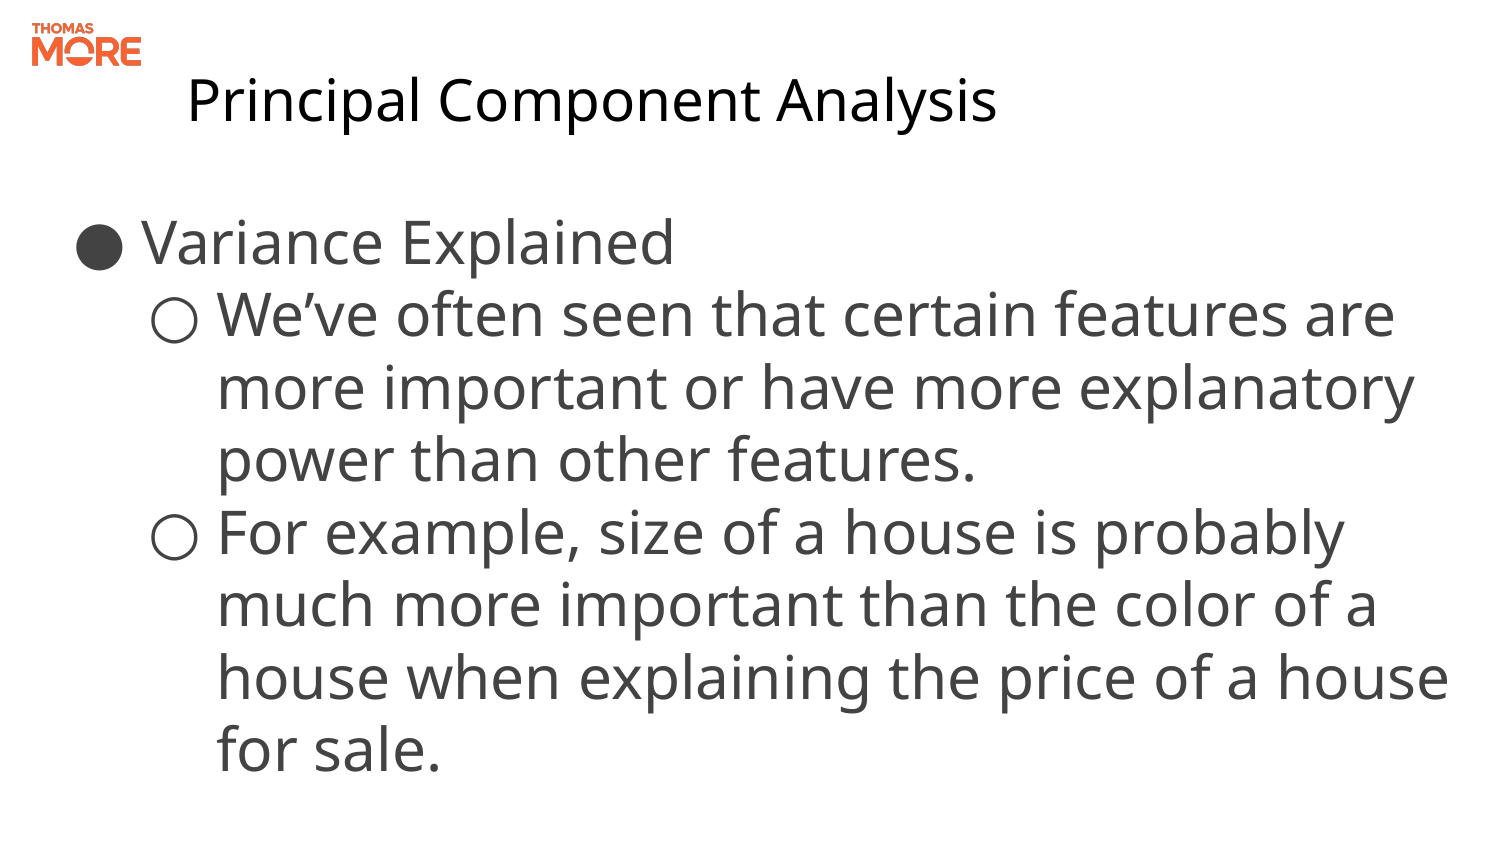

# Principal Component Analysis
Variance Explained
We’ve often seen that certain features are more important or have more explanatory power than other features.
For example, size of a house is probably much more important than the color of a house when explaining the price of a house for sale.